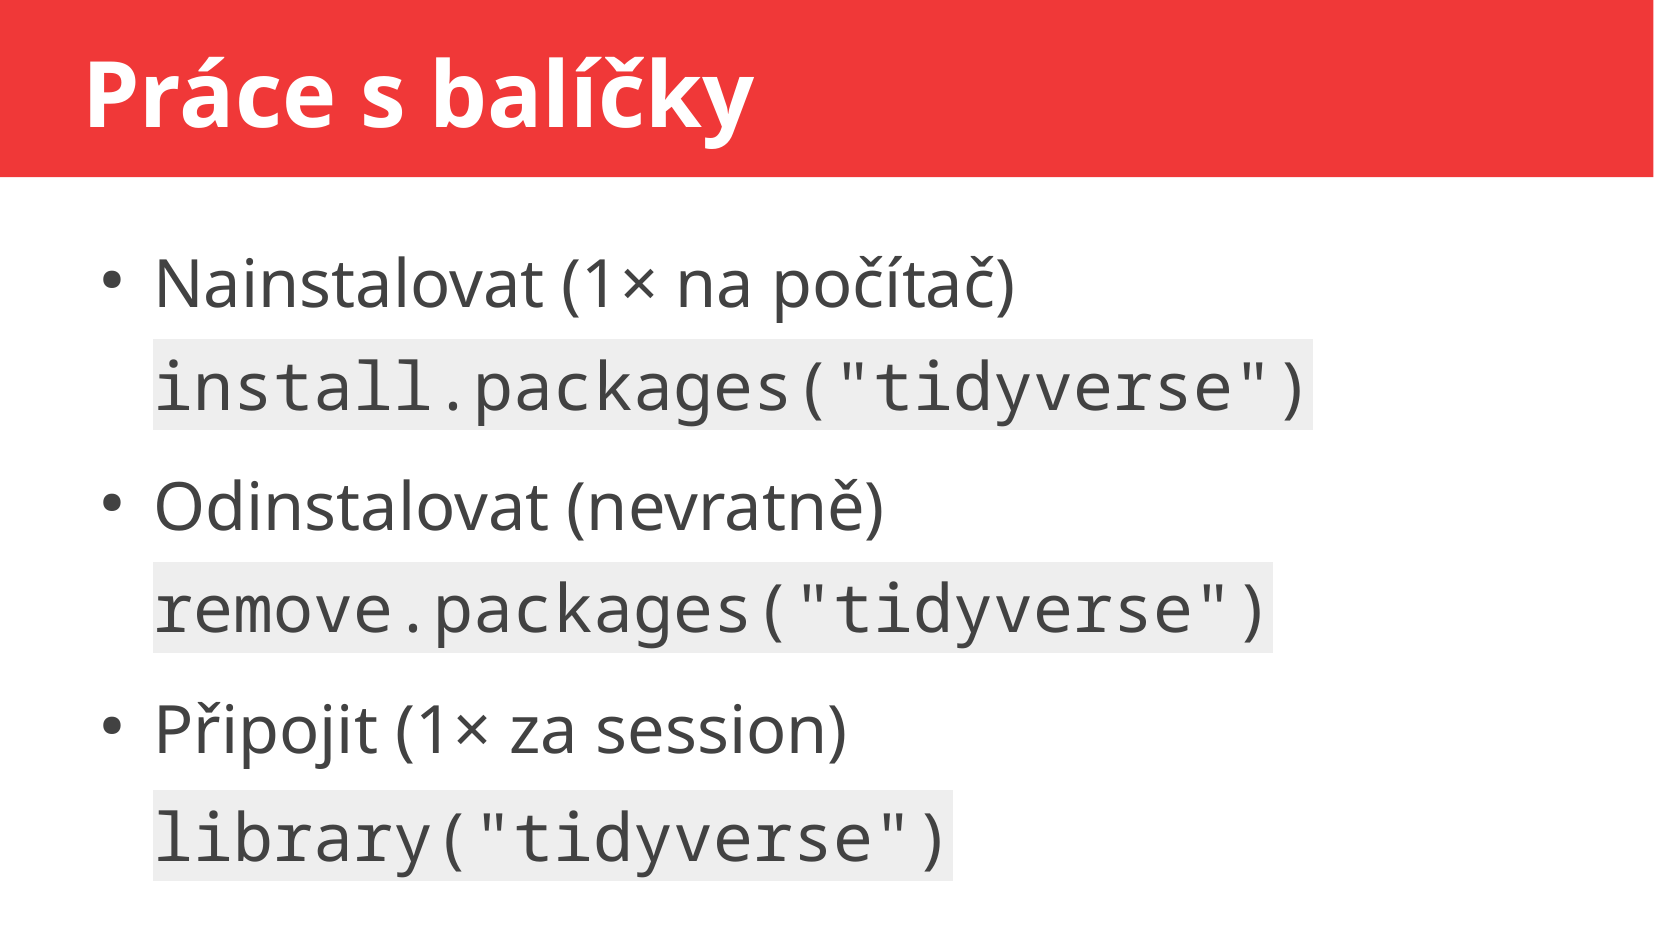

# Práce s balíčky
Nainstalovat (1× na počítač)
install.packages("tidyverse")
Odinstalovat (nevratně)
remove.packages("tidyverse")
Připojit (1× za session)
library("tidyverse")